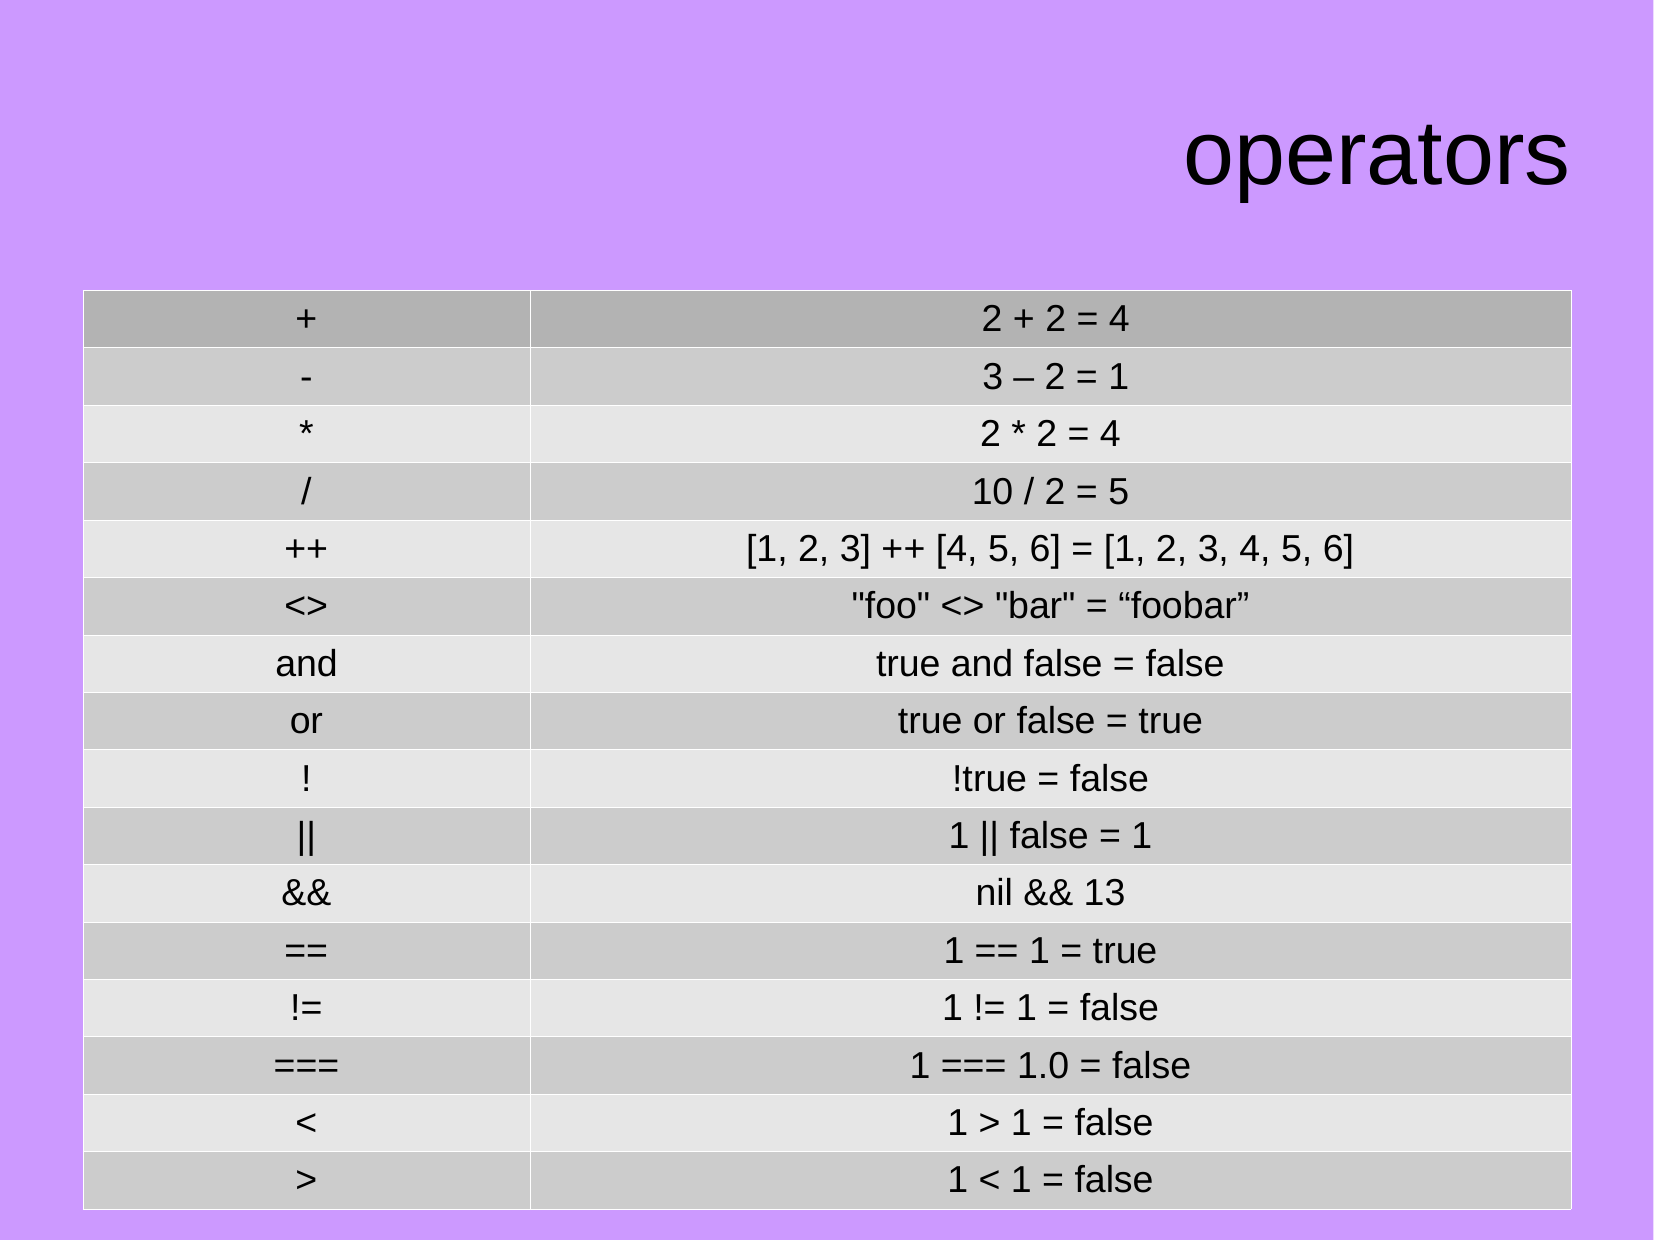

# operators
| + | 2 + 2 = 4 |
| --- | --- |
| - | 3 – 2 = 1 |
| \* | 2 \* 2 = 4 |
| / | 10 / 2 = 5 |
| ++ | [1, 2, 3] ++ [4, 5, 6] = [1, 2, 3, 4, 5, 6] |
| <> | "foo" <> "bar" = “foobar” |
| and | true and false = false |
| or | true or false = true |
| ! | !true = false |
| || | 1 || false = 1 |
| && | nil && 13 |
| == | 1 == 1 = true |
| != | 1 != 1 = false |
| === | 1 === 1.0 = false |
| < | 1 > 1 = false |
| > | 1 < 1 = false |